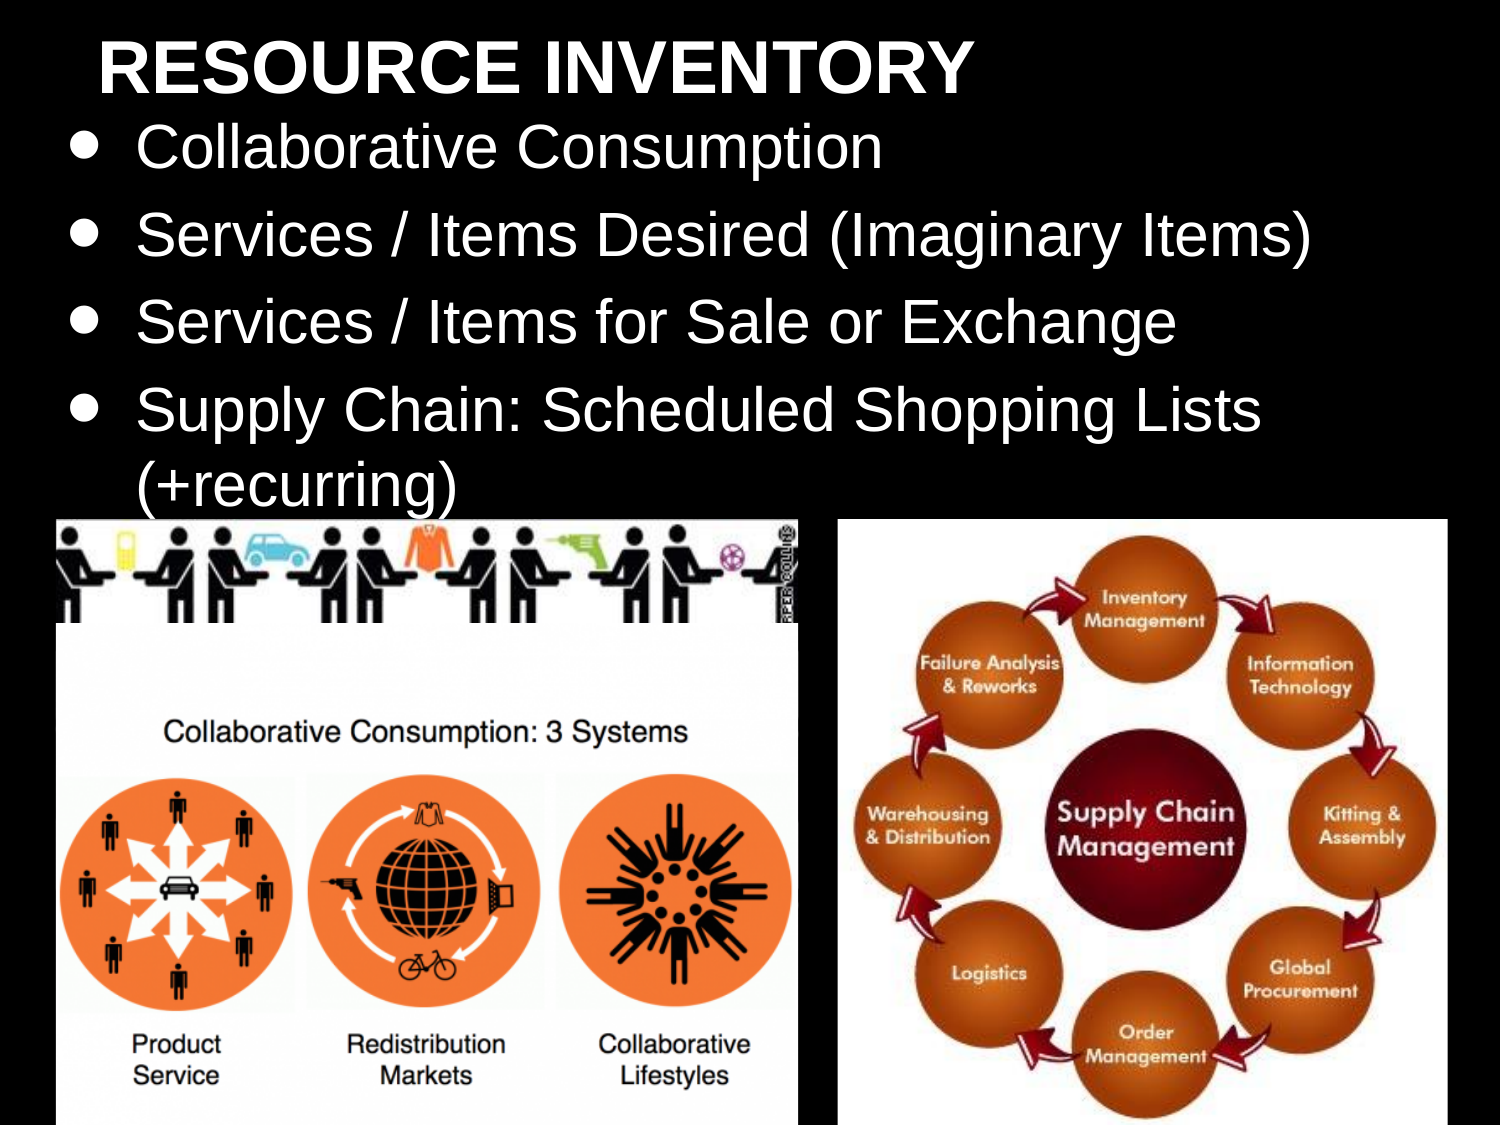

# RESOURCE INVENTORY
Collaborative Consumption
Services / Items Desired (Imaginary Items)
Services / Items for Sale or Exchange
Supply Chain: Scheduled Shopping Lists (+recurring)